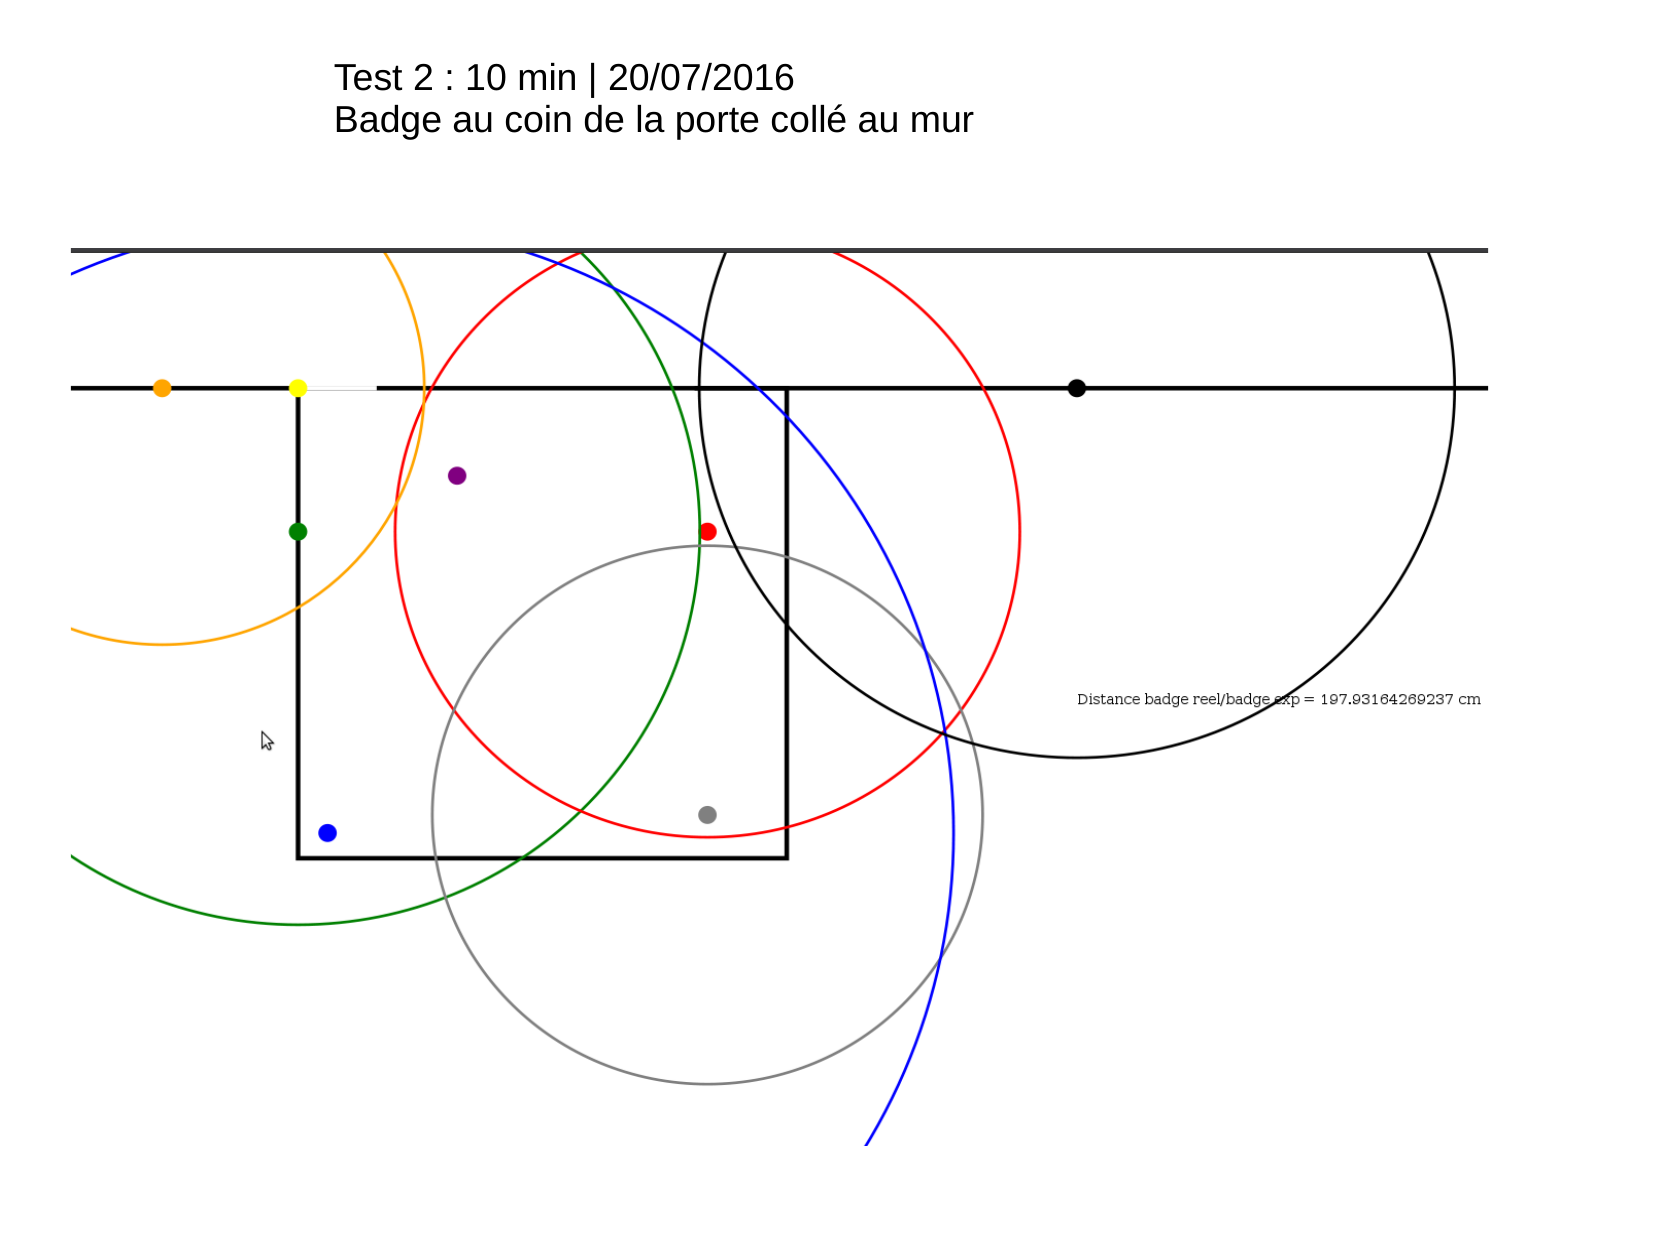

Test 2 : 10 min | 20/07/2016
Badge au coin de la porte collé au mur